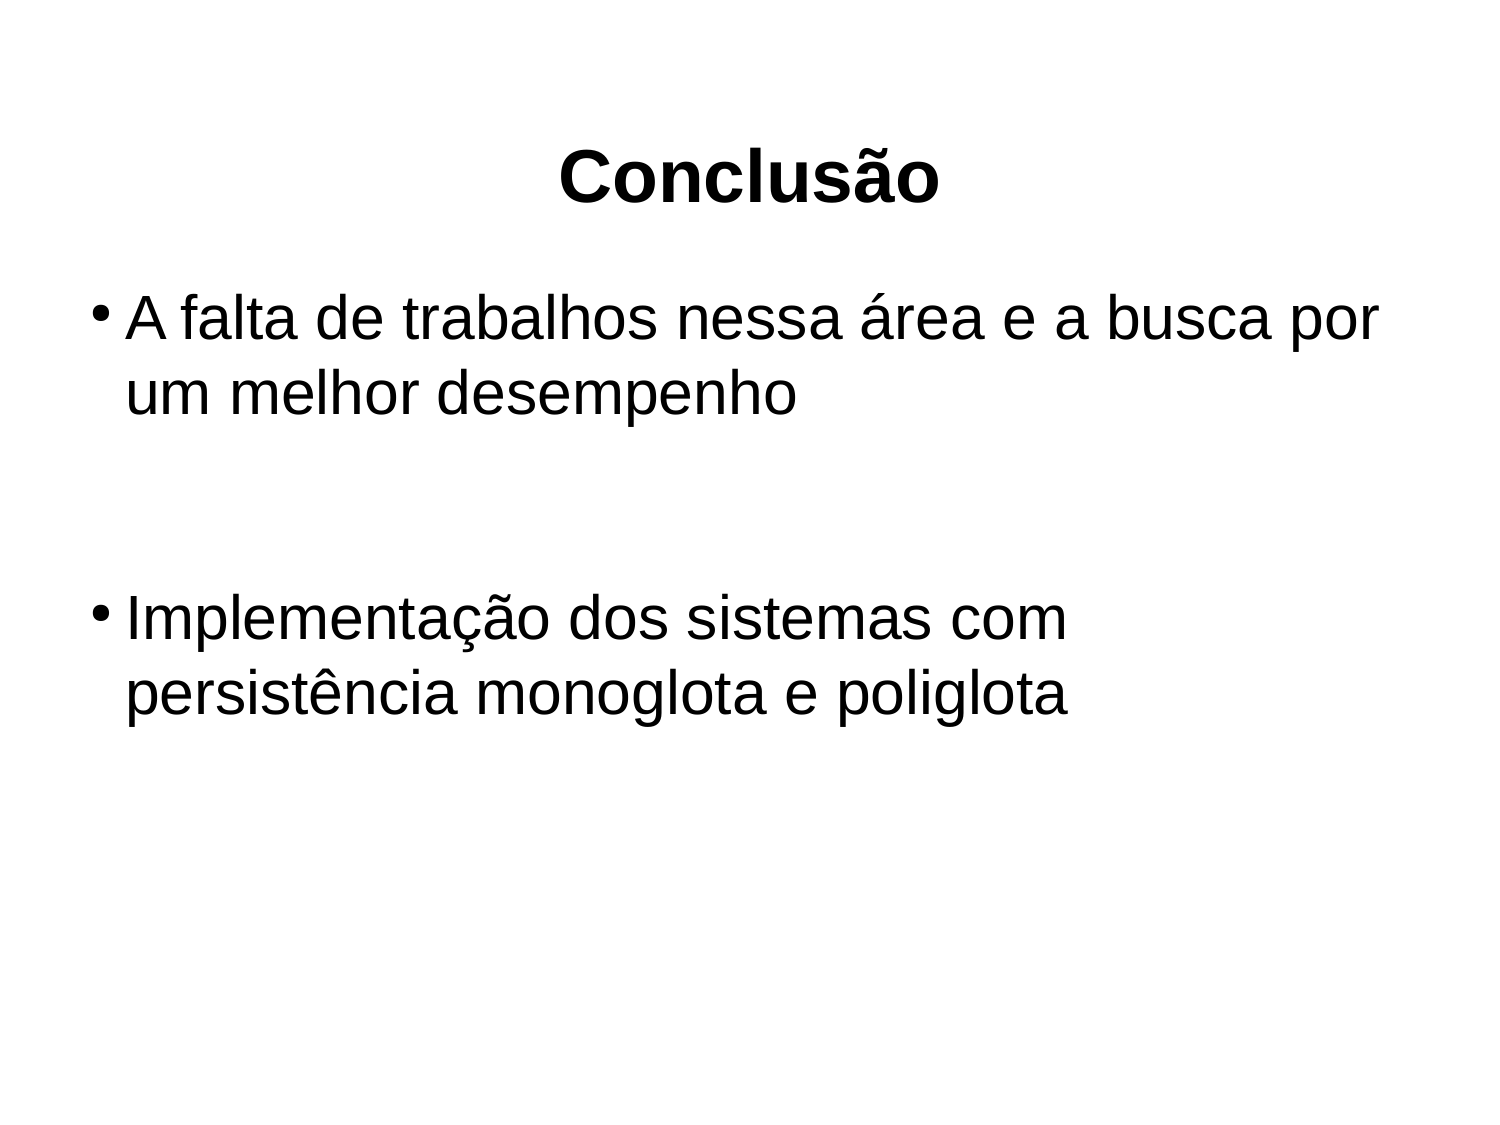

Conclusão
A falta de trabalhos nessa área e a busca por um melhor desempenho
Implementação dos sistemas com persistência monoglota e poliglota